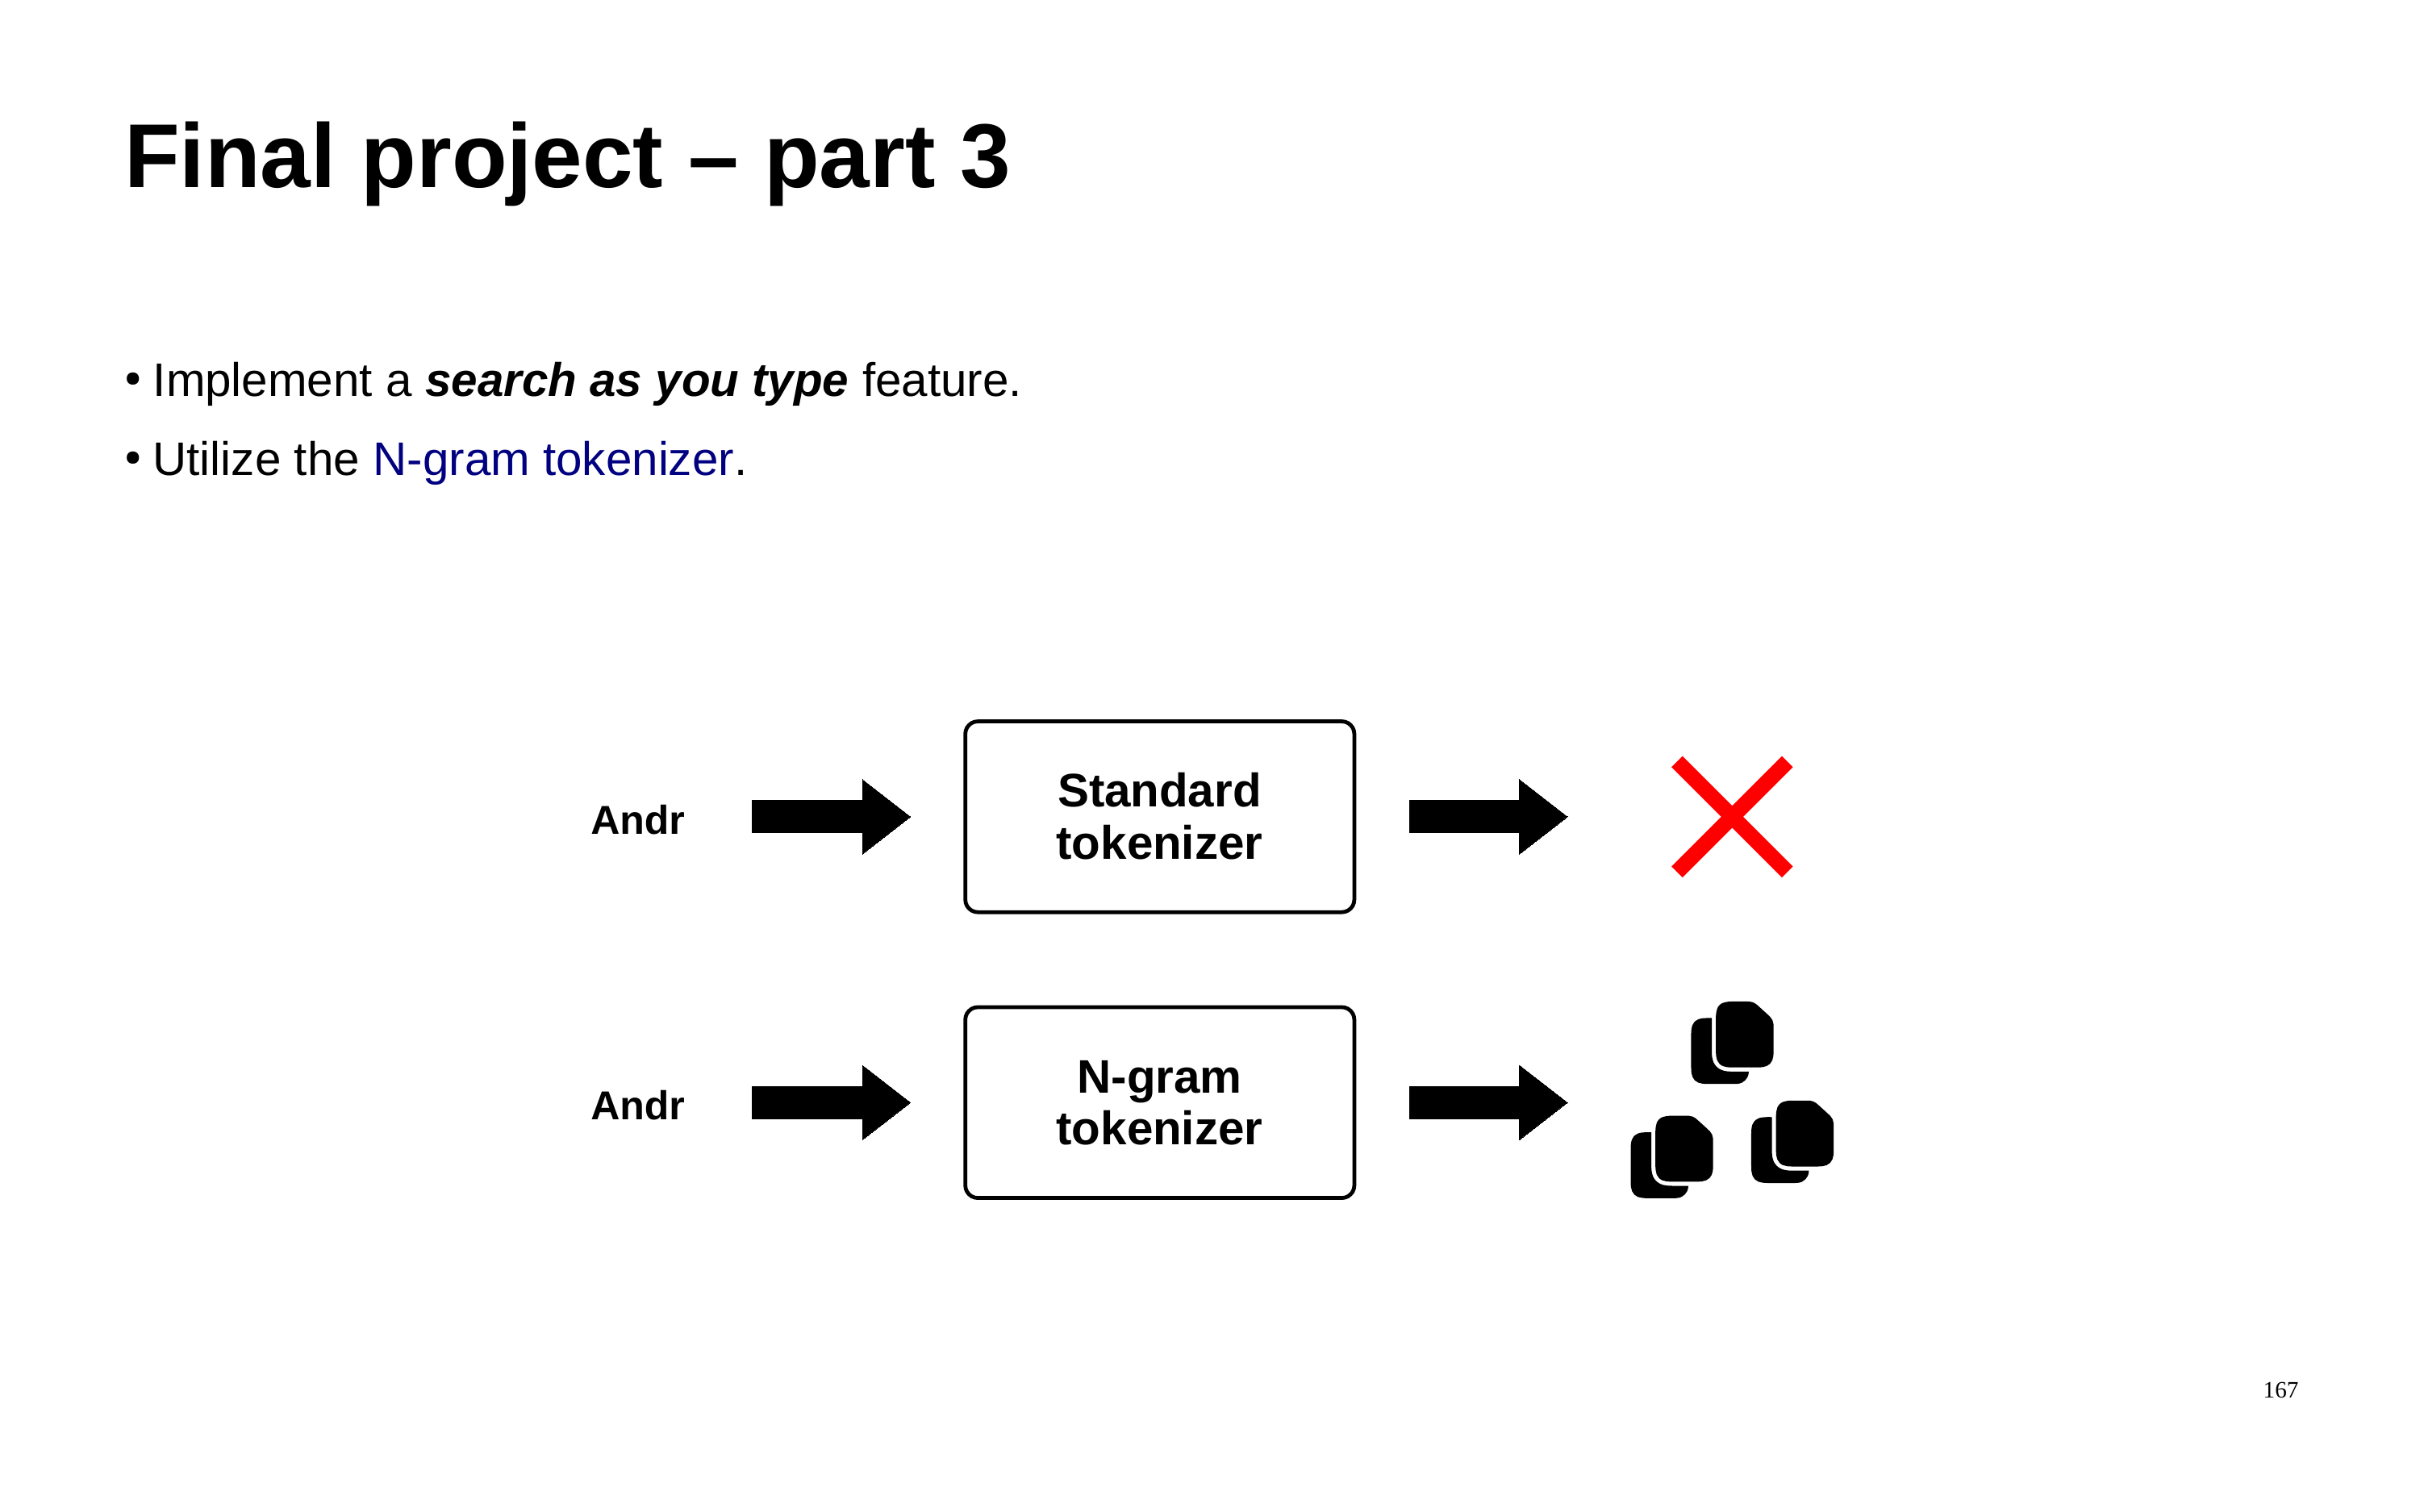

Final project – part 3
Implement a search as you type feature.
Utilize the N-gram tokenizer.
Standard tokenizer
Andr
N-gram tokenizer
Andr
167